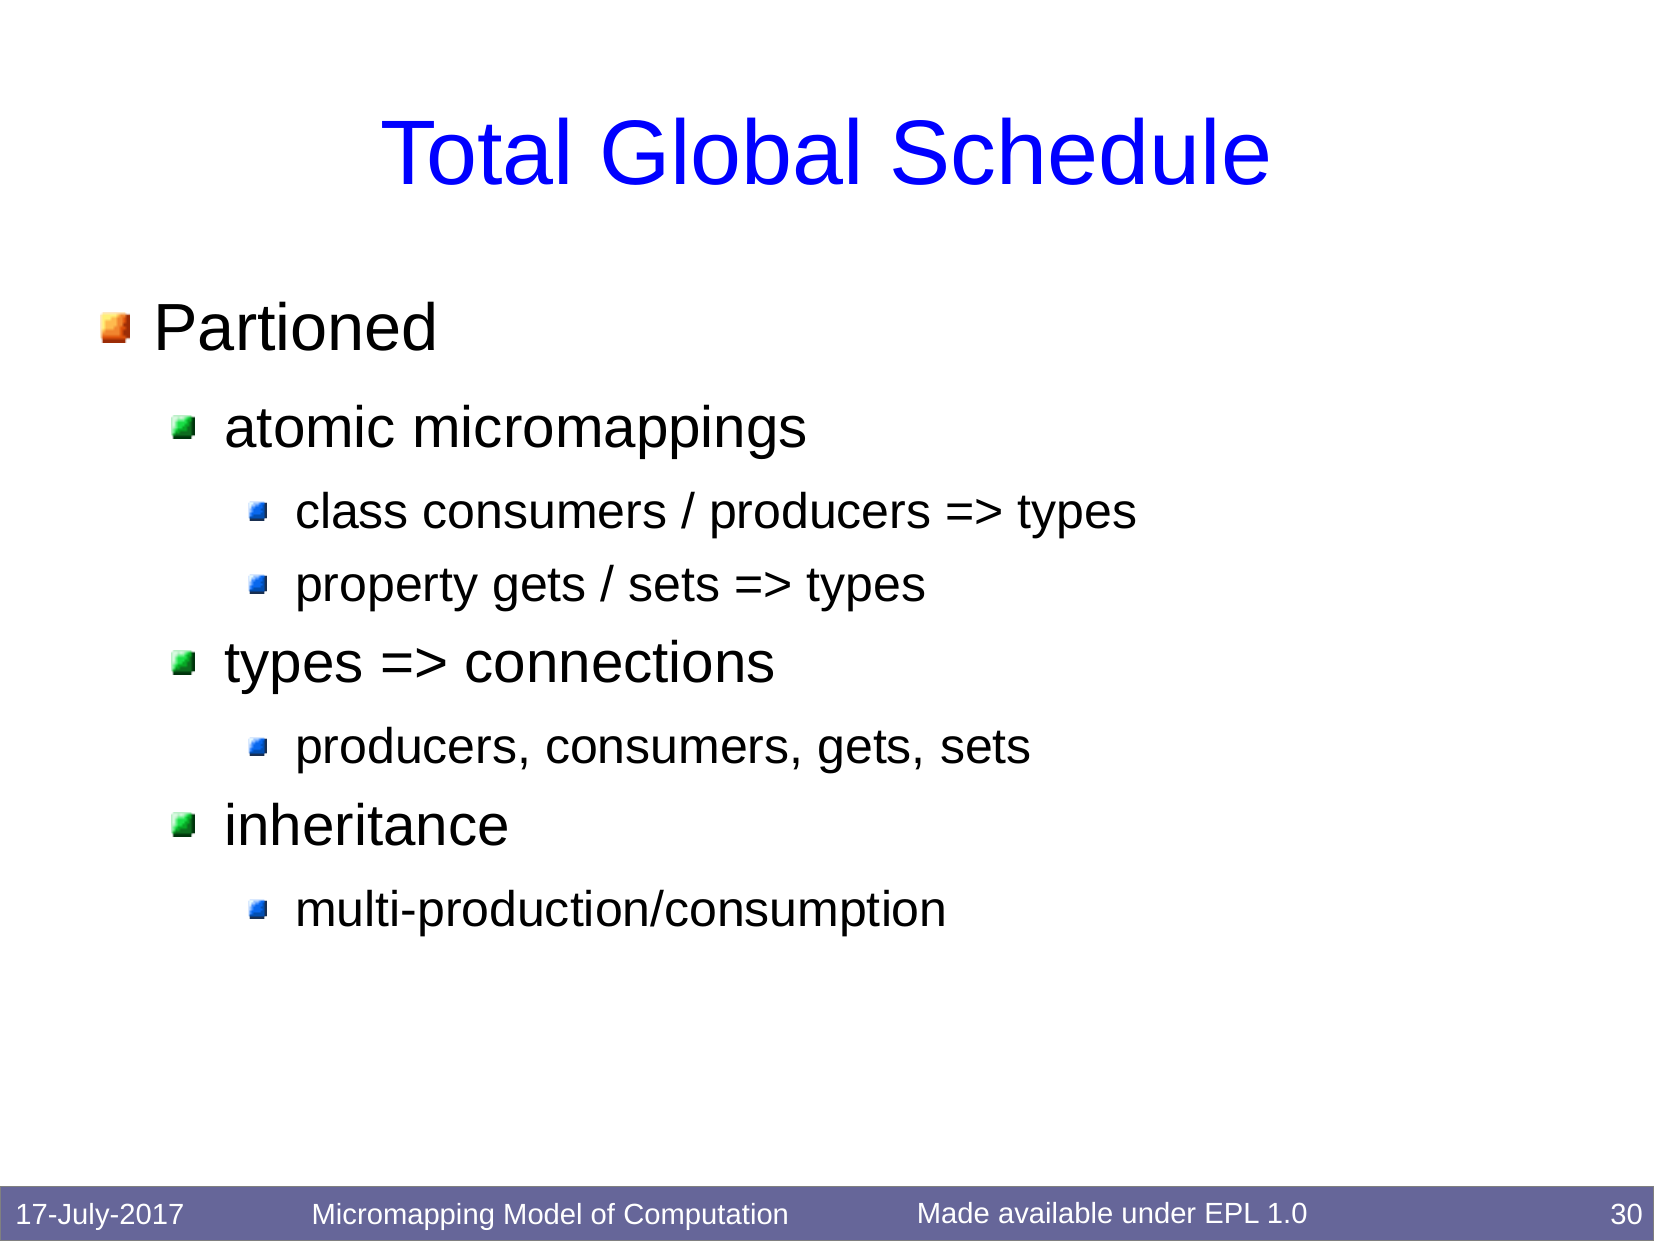

# Total Global Schedule
Partioned
atomic micromappings
class consumers / producers => types
property gets / sets => types
types => connections
producers, consumers, gets, sets
inheritance
multi-production/consumption
17-July-2017
Micromapping Model of Computation
30